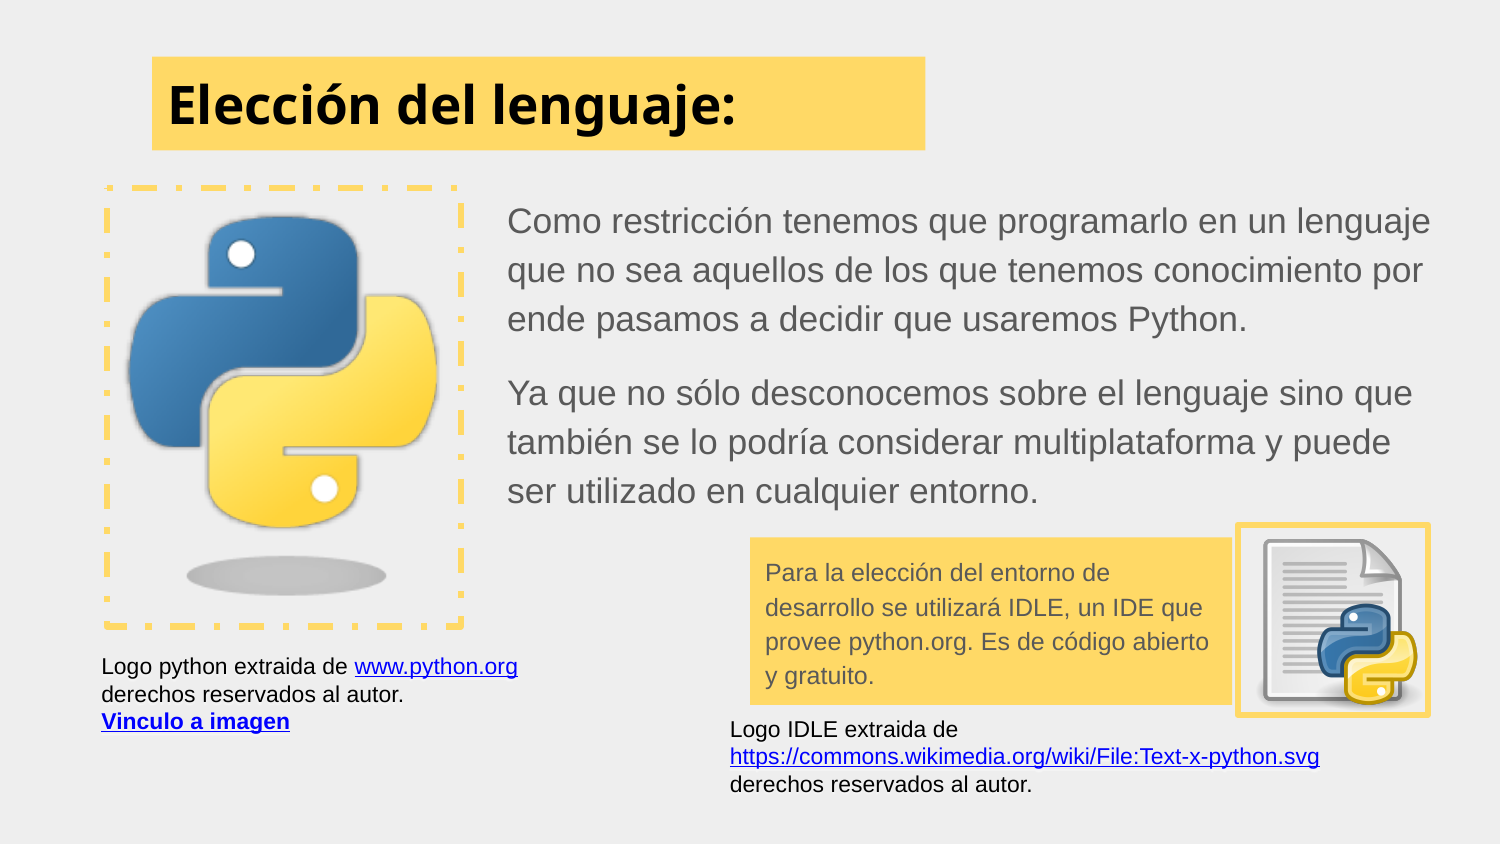

Elección del lenguaje:
Como restricción tenemos que programarlo en un lenguaje que no sea aquellos de los que tenemos conocimiento por ende pasamos a decidir que usaremos Python.
Ya que no sólo desconocemos sobre el lenguaje sino que también se lo podría considerar multiplataforma y puede ser utilizado en cualquier entorno.
Para la elección del entorno de desarrollo se utilizará IDLE, un IDE que provee python.org. Es de código abierto y gratuito.
Logo python extraida de www.python.org derechos reservados al autor.
Vinculo a imagen
Logo IDLE extraida de https://commons.wikimedia.org/wiki/File:Text-x-python.svg
derechos reservados al autor.